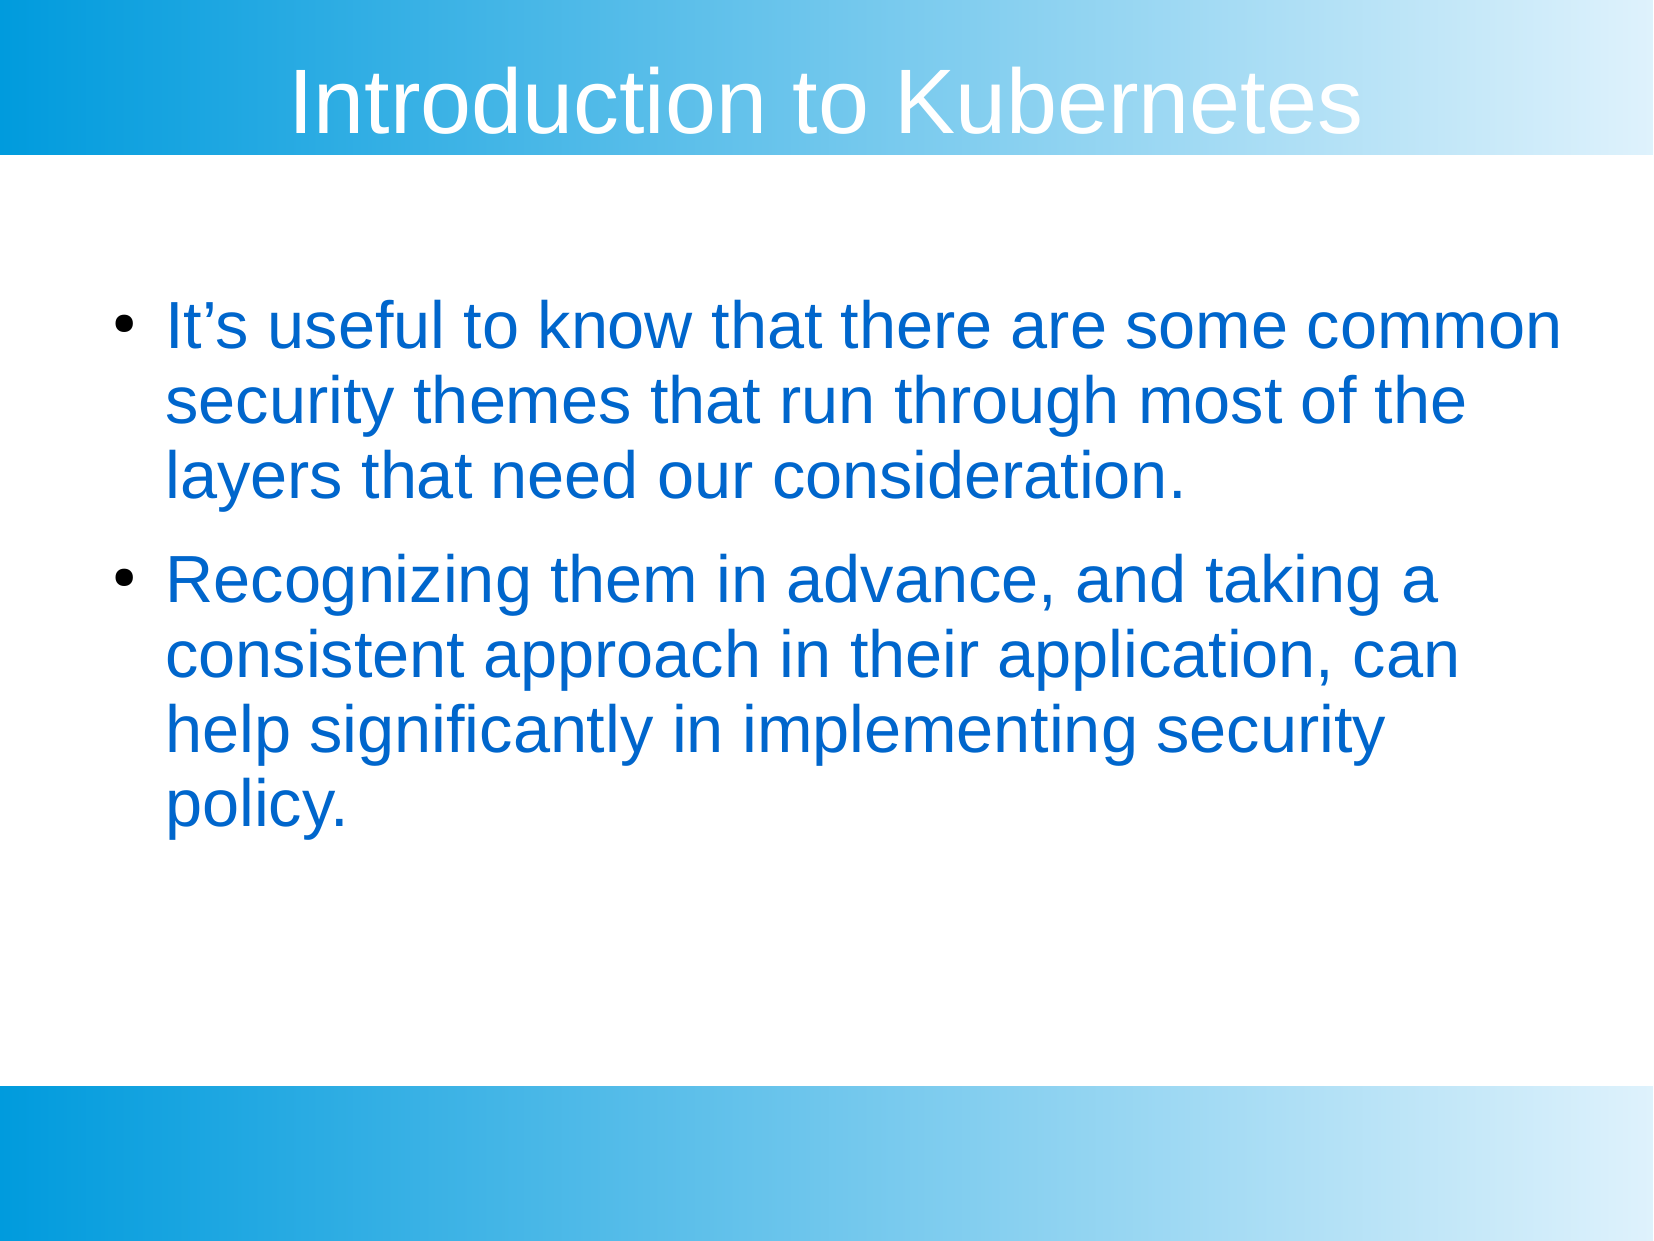

# Introduction to Kubernetes
It’s useful to know that there are some common security themes that run through most of the layers that need our consideration.
Recognizing them in advance, and taking a consistent approach in their application, can help significantly in implementing security policy.